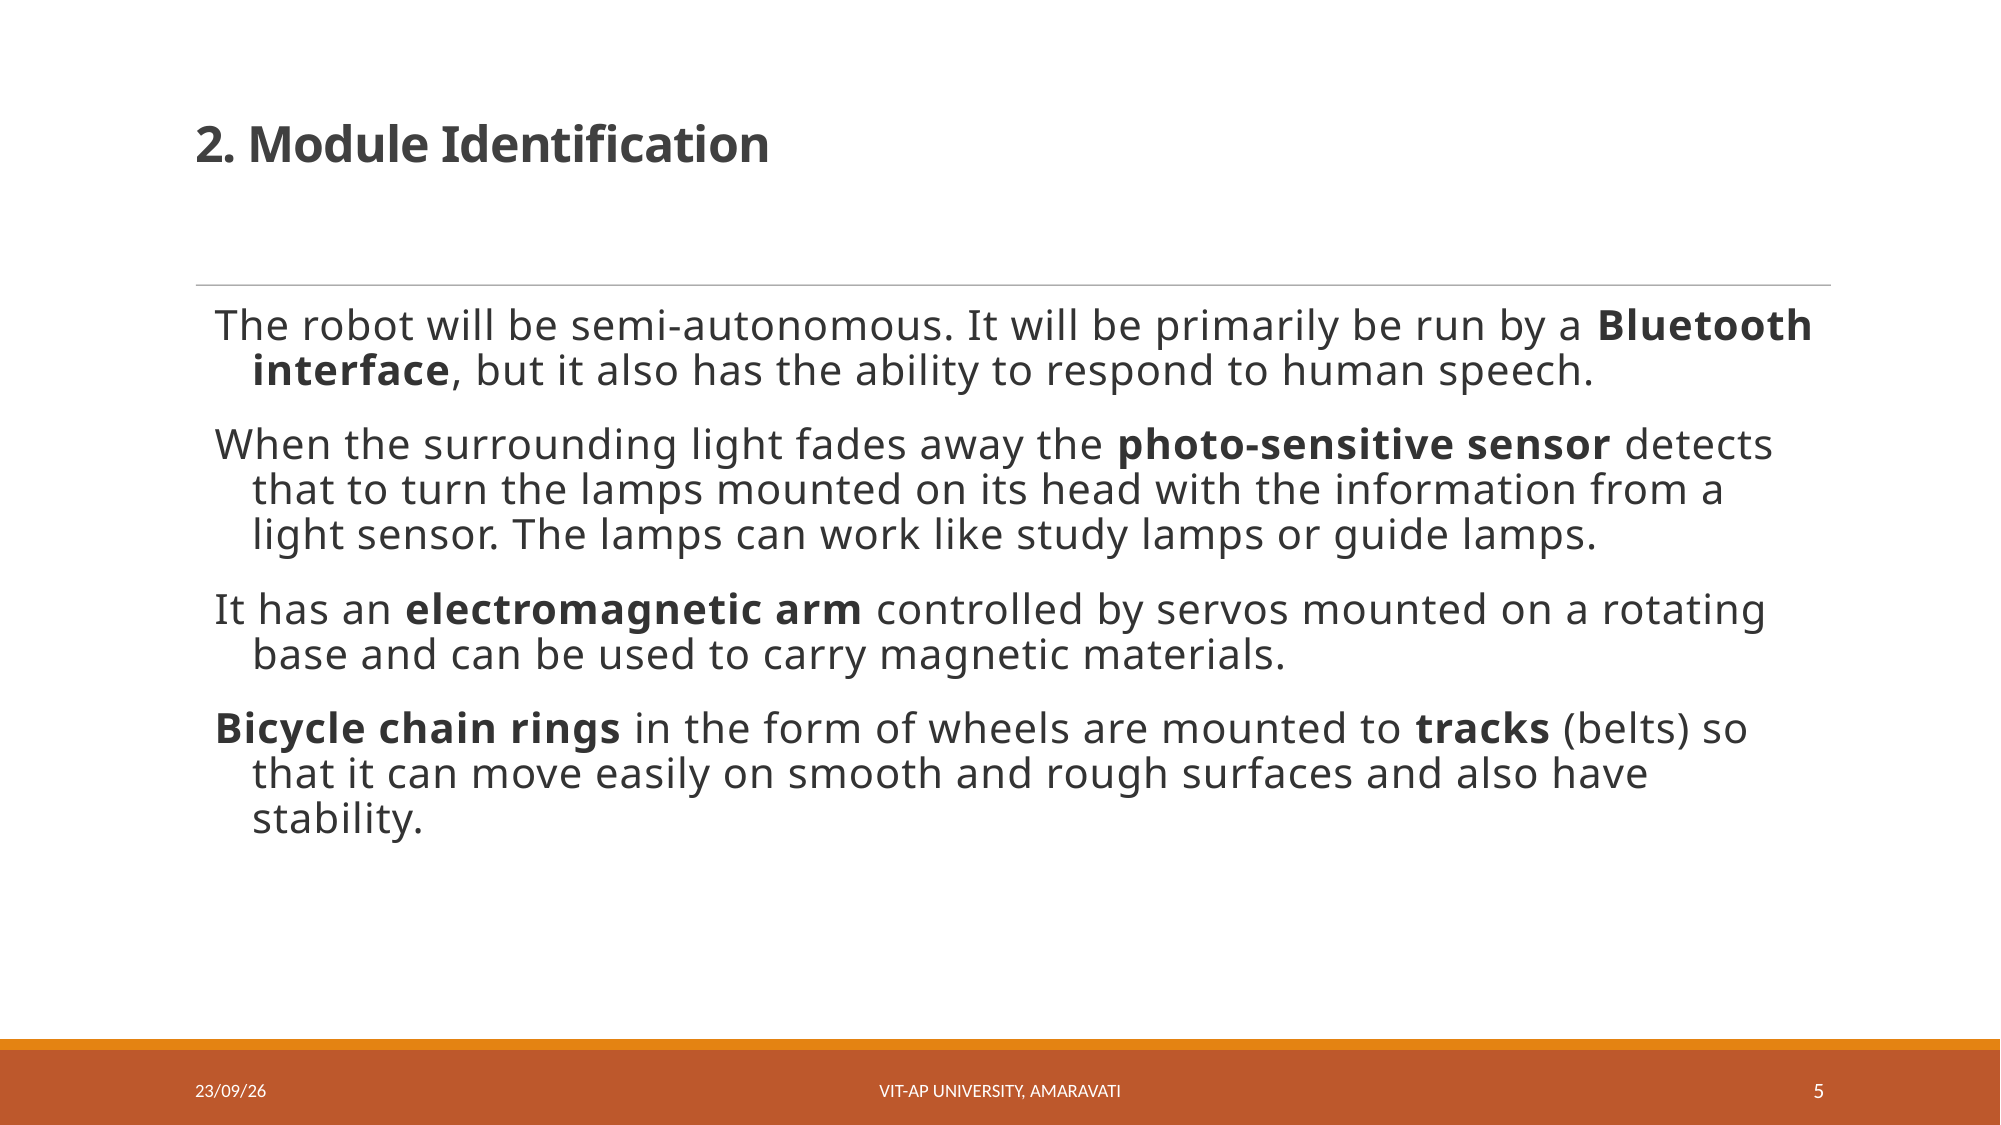

# 2. Module Identification
The robot will be semi-autonomous. It will be primarily be run by a Bluetooth interface, but it also has the ability to respond to human speech.
When the surrounding light fades away the photo-sensitive sensor detects that to turn the lamps mounted on its head with the information from a light sensor. The lamps can work like study lamps or guide lamps.
It has an electromagnetic arm controlled by servos mounted on a rotating base and can be used to carry magnetic materials.
Bicycle chain rings in the form of wheels are mounted to tracks (belts) so that it can move easily on smooth and rough surfaces and also have stability.
VIT-AP University, Amaravati